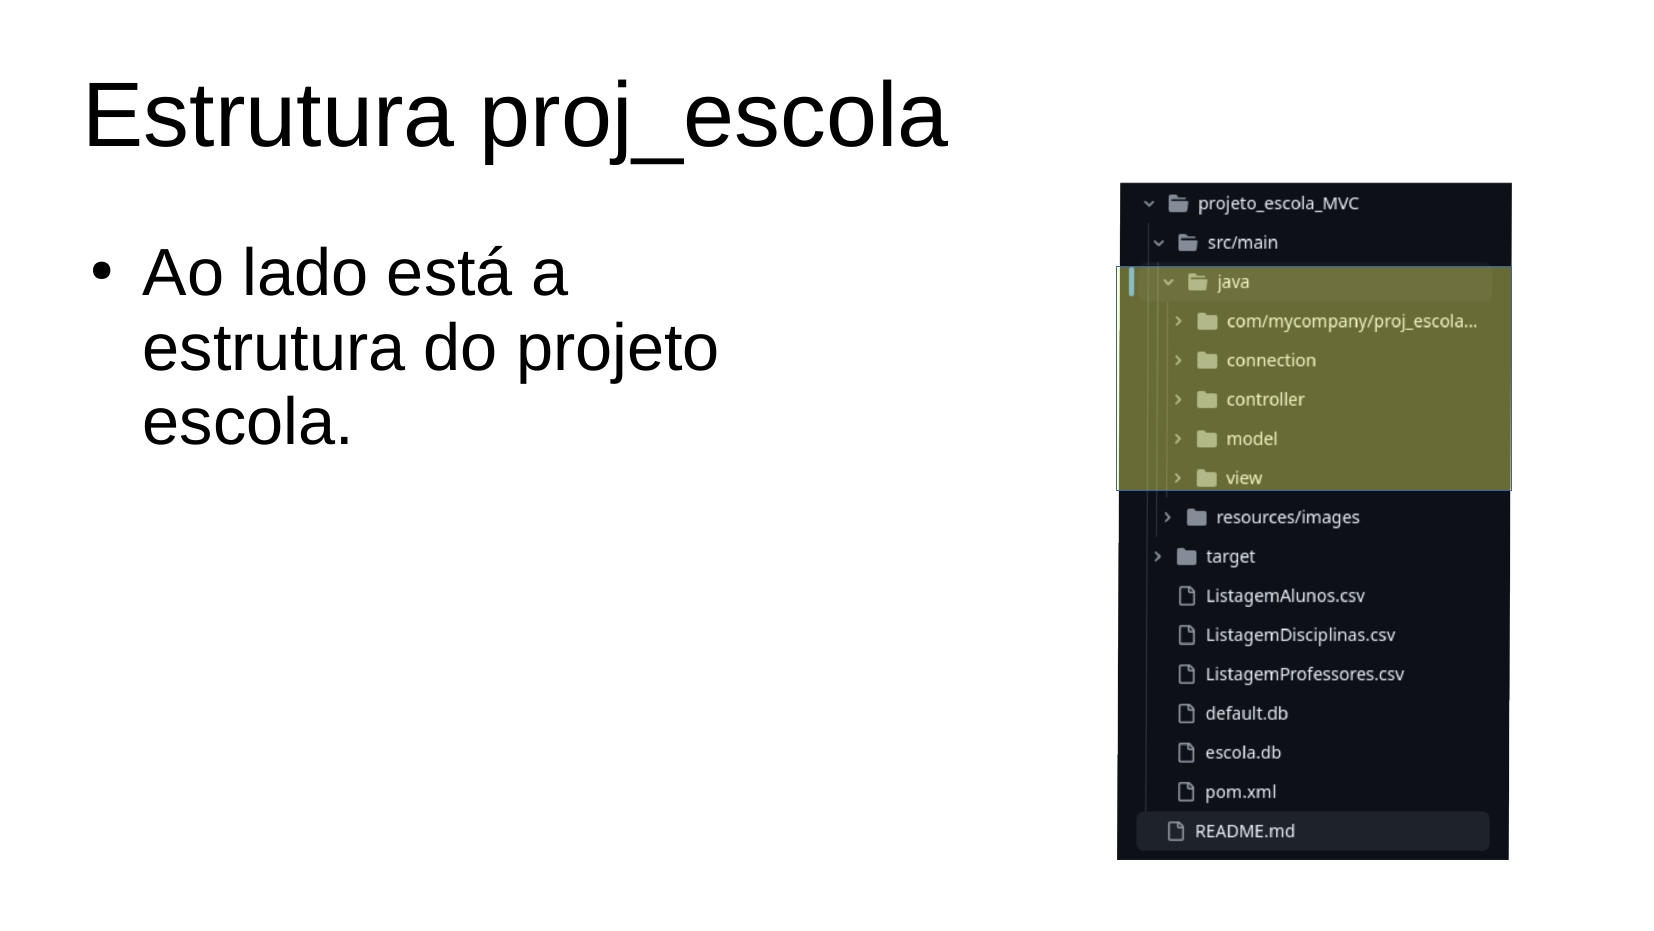

# Estrutura proj_escola
Ao lado está a estrutura do projeto escola.